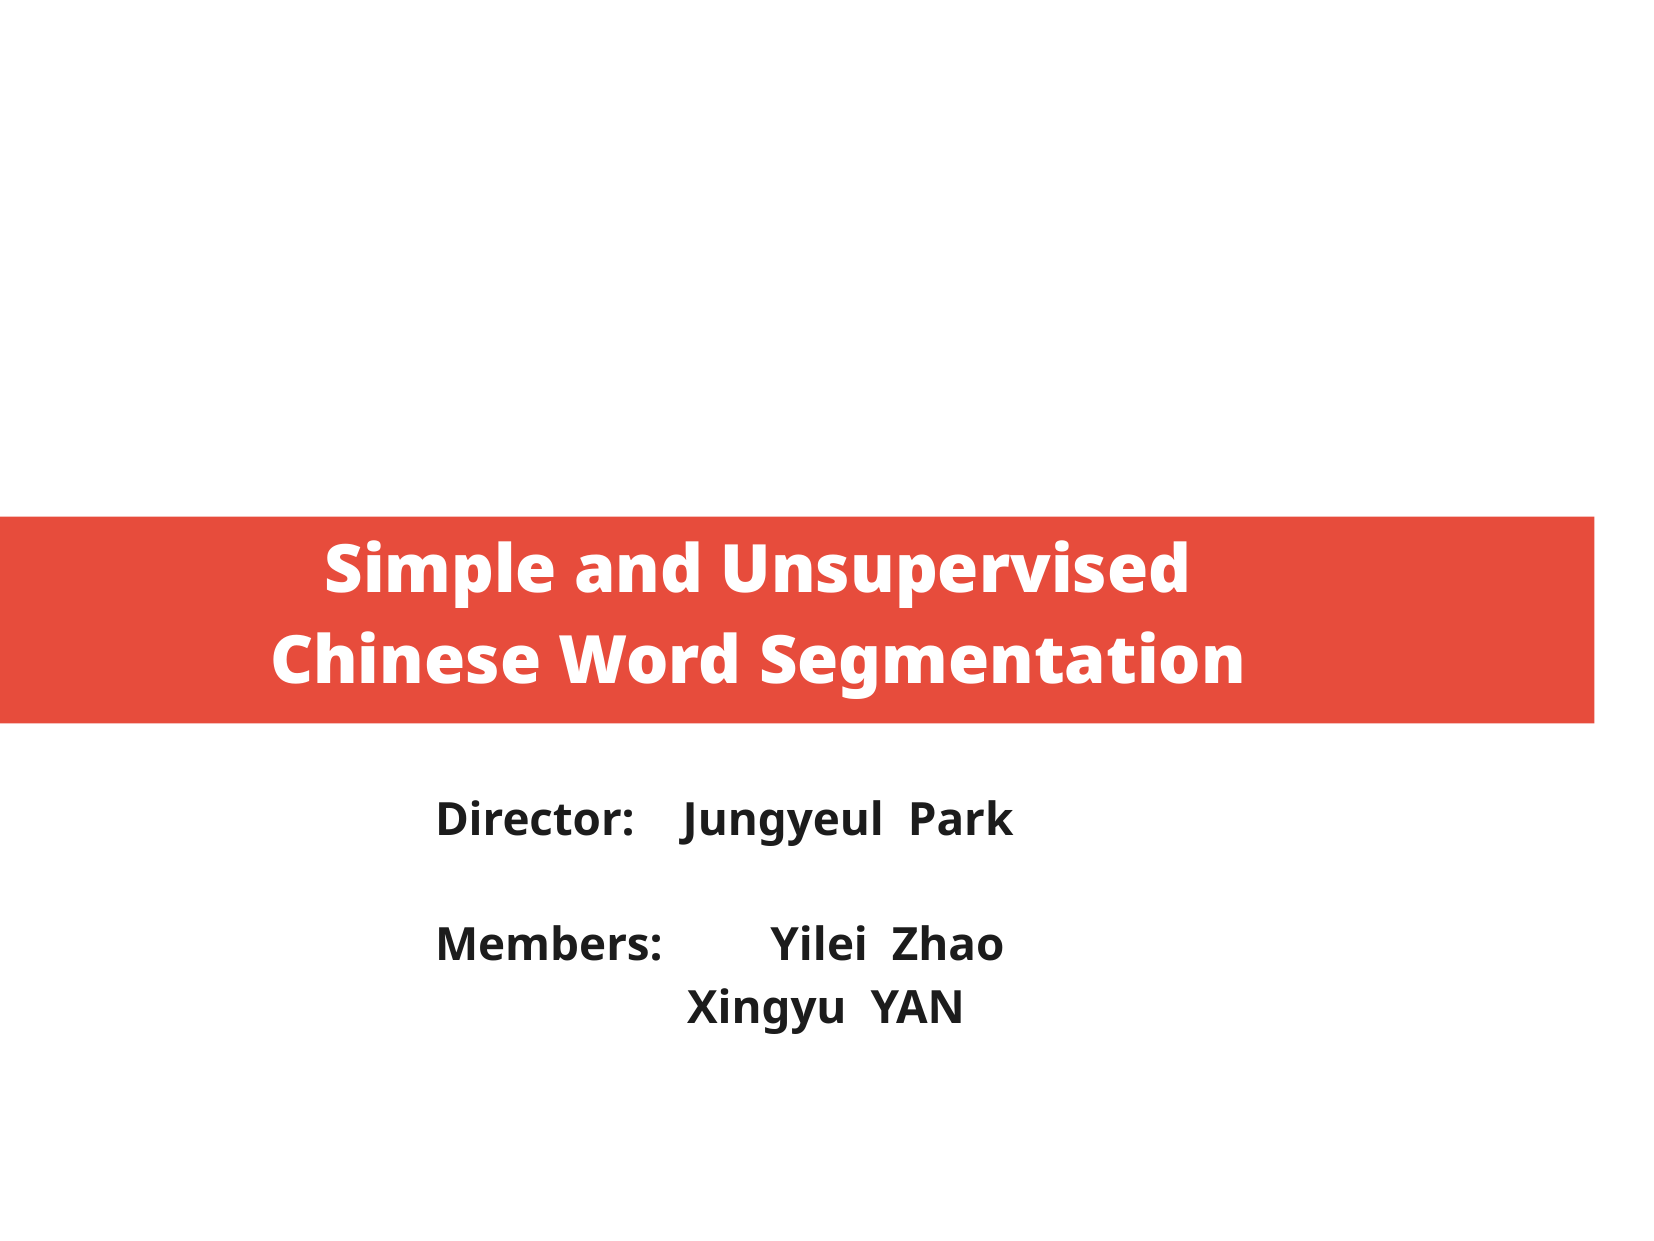

# Simple and Unsupervised Chinese Word Segmentation
Director: Jungyeul Park
Members: Yilei Zhao
 Xingyu YAN